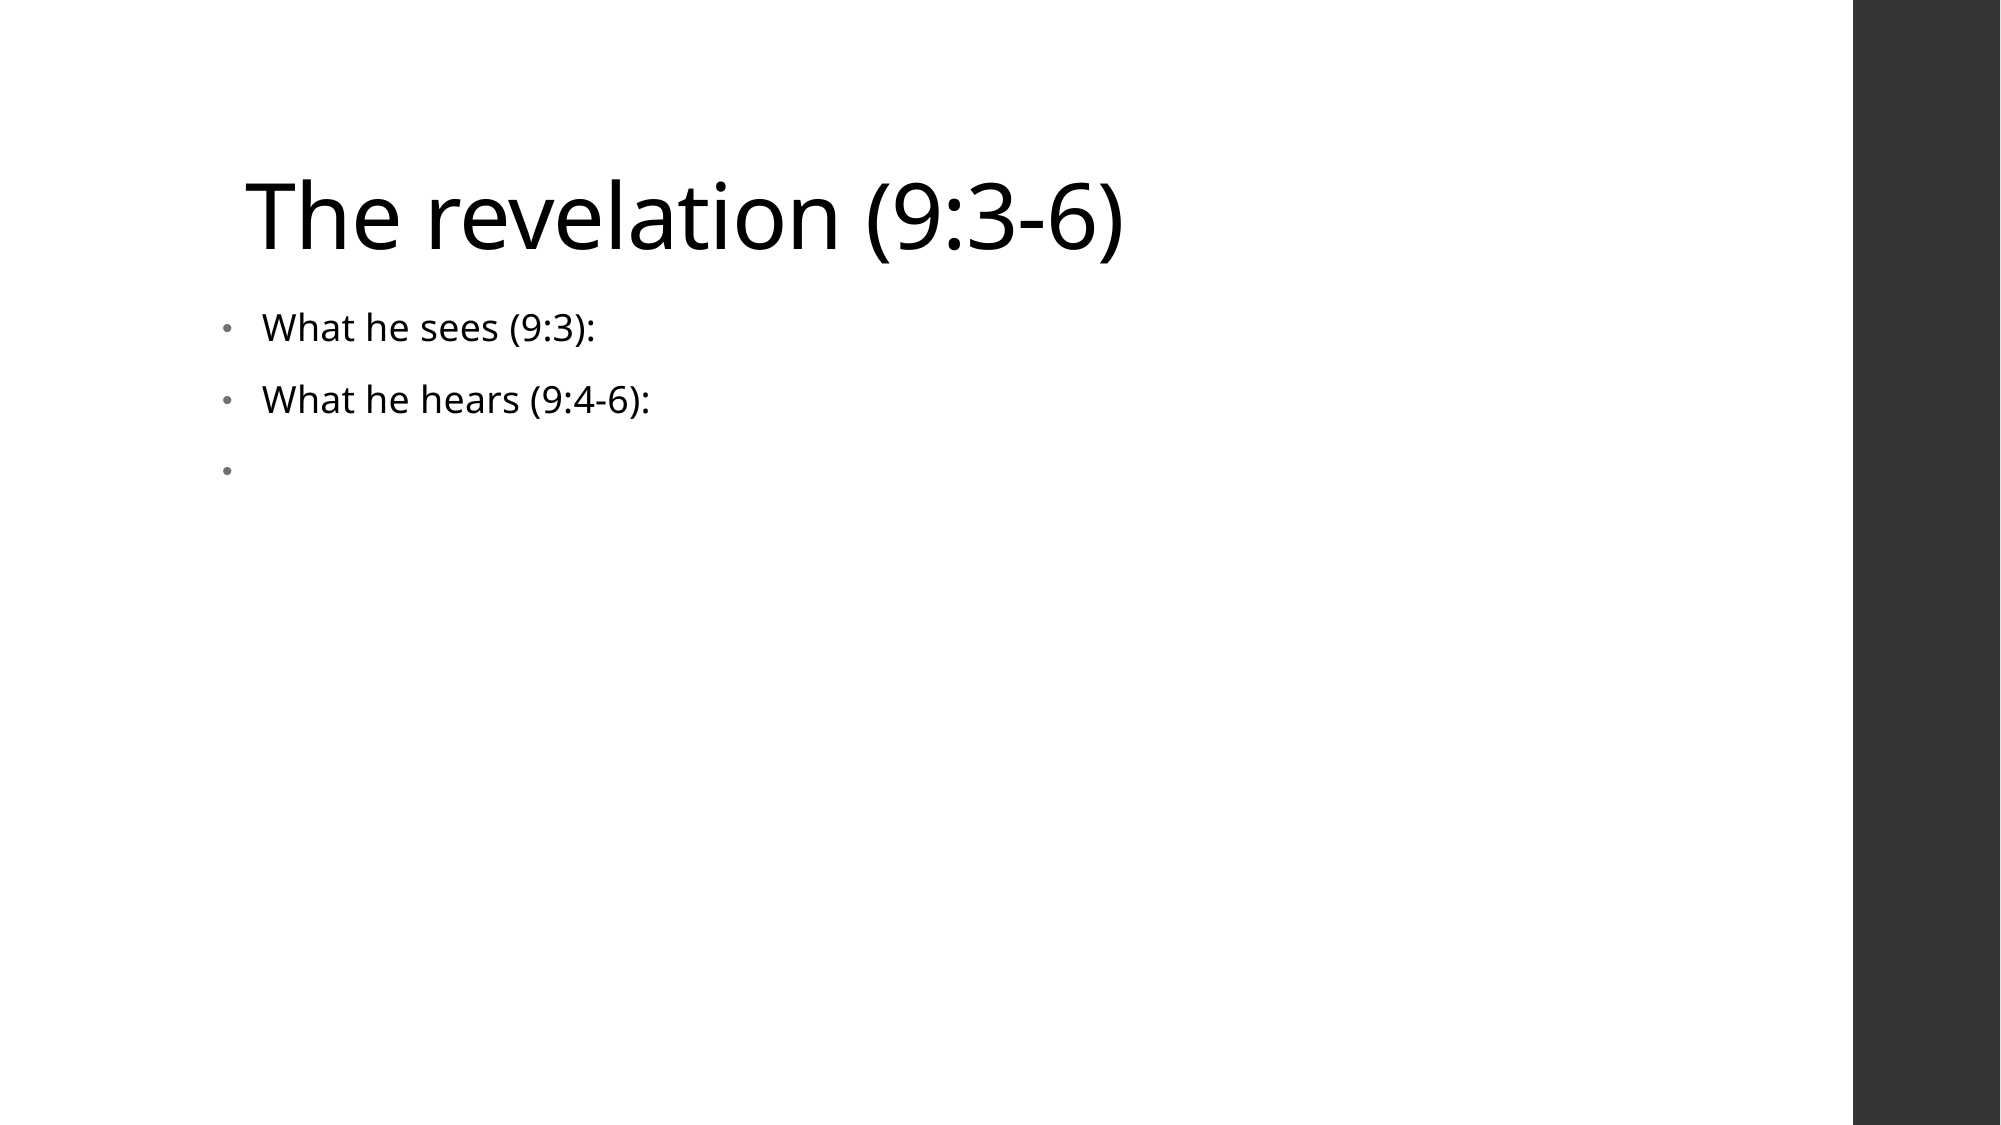

# The revelation (9:3-6)
 What he sees (9:3):
 What he hears (9:4-6):